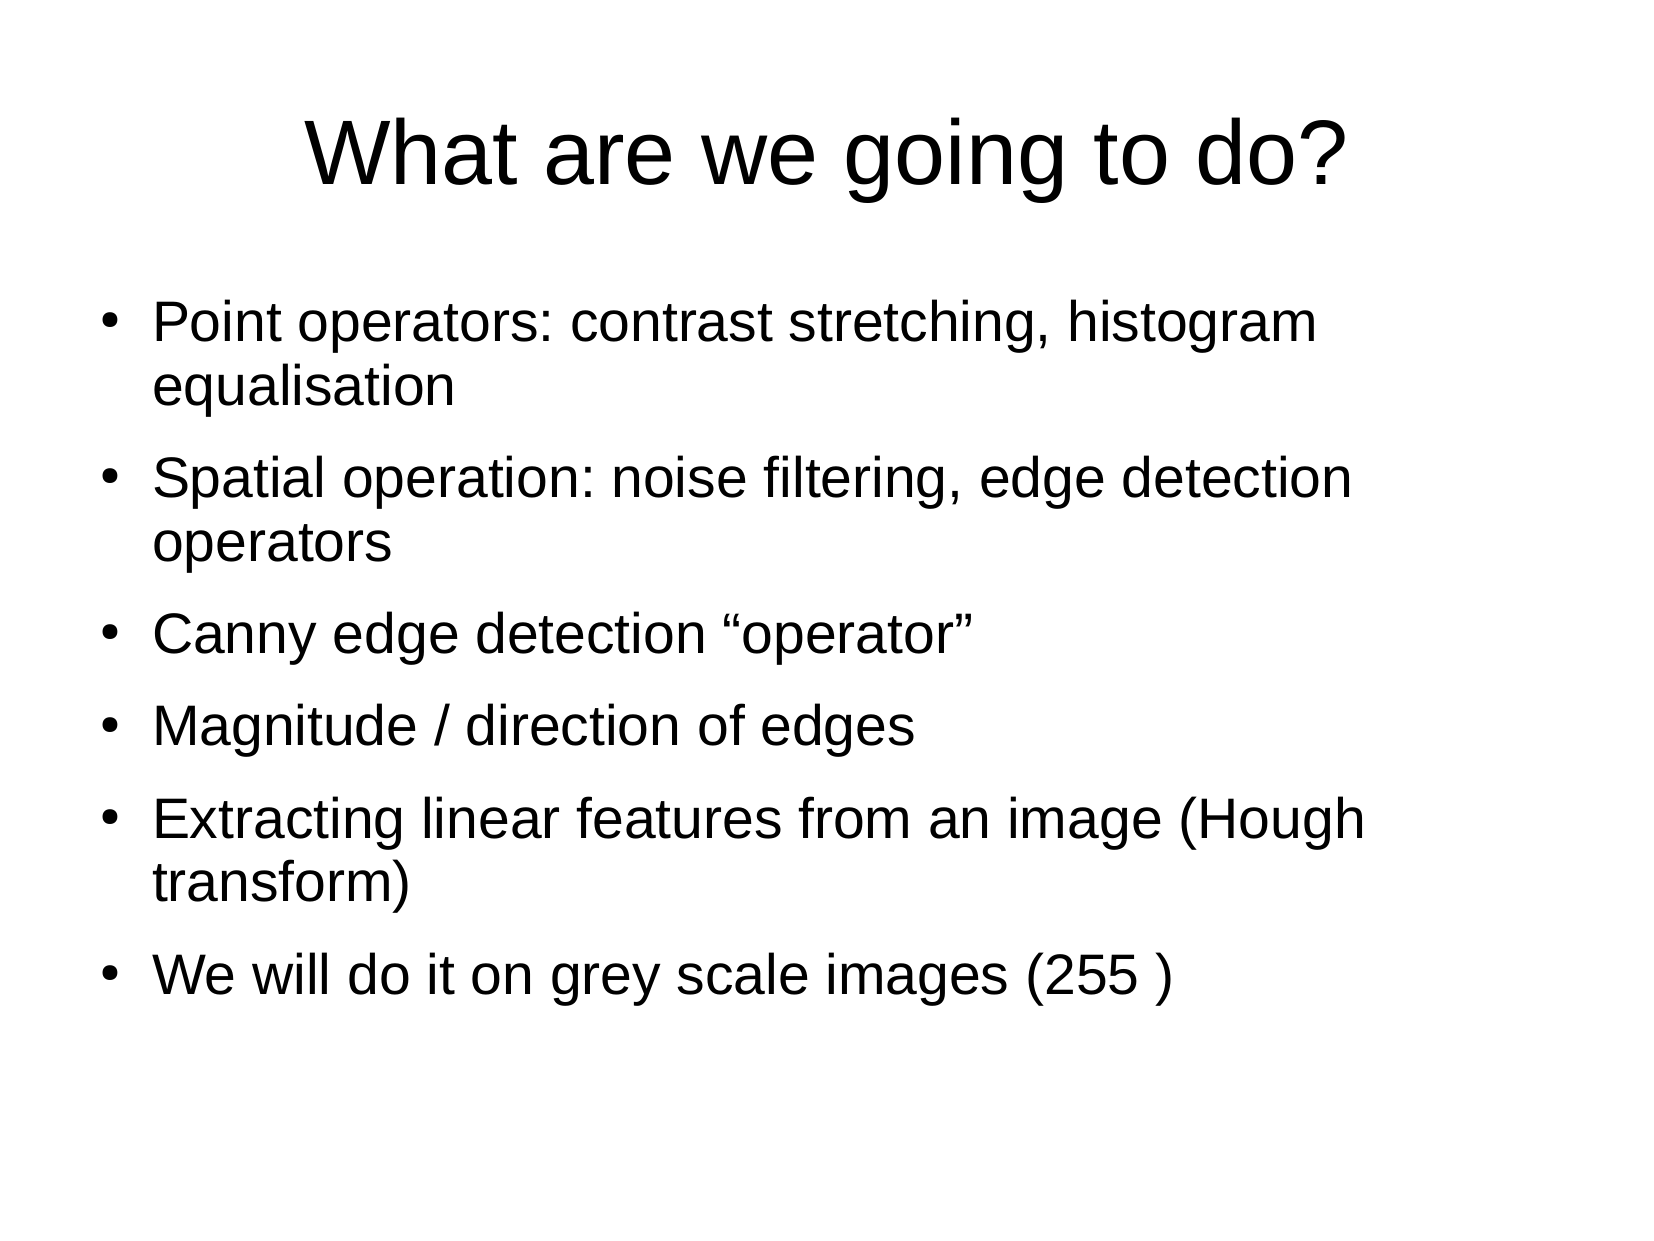

# What are we going to do?
Point operators: contrast stretching, histogram equalisation
Spatial operation: noise filtering, edge detection operators
Canny edge detection “operator”
Magnitude / direction of edges
Extracting linear features from an image (Hough transform)
We will do it on grey scale images (255 )